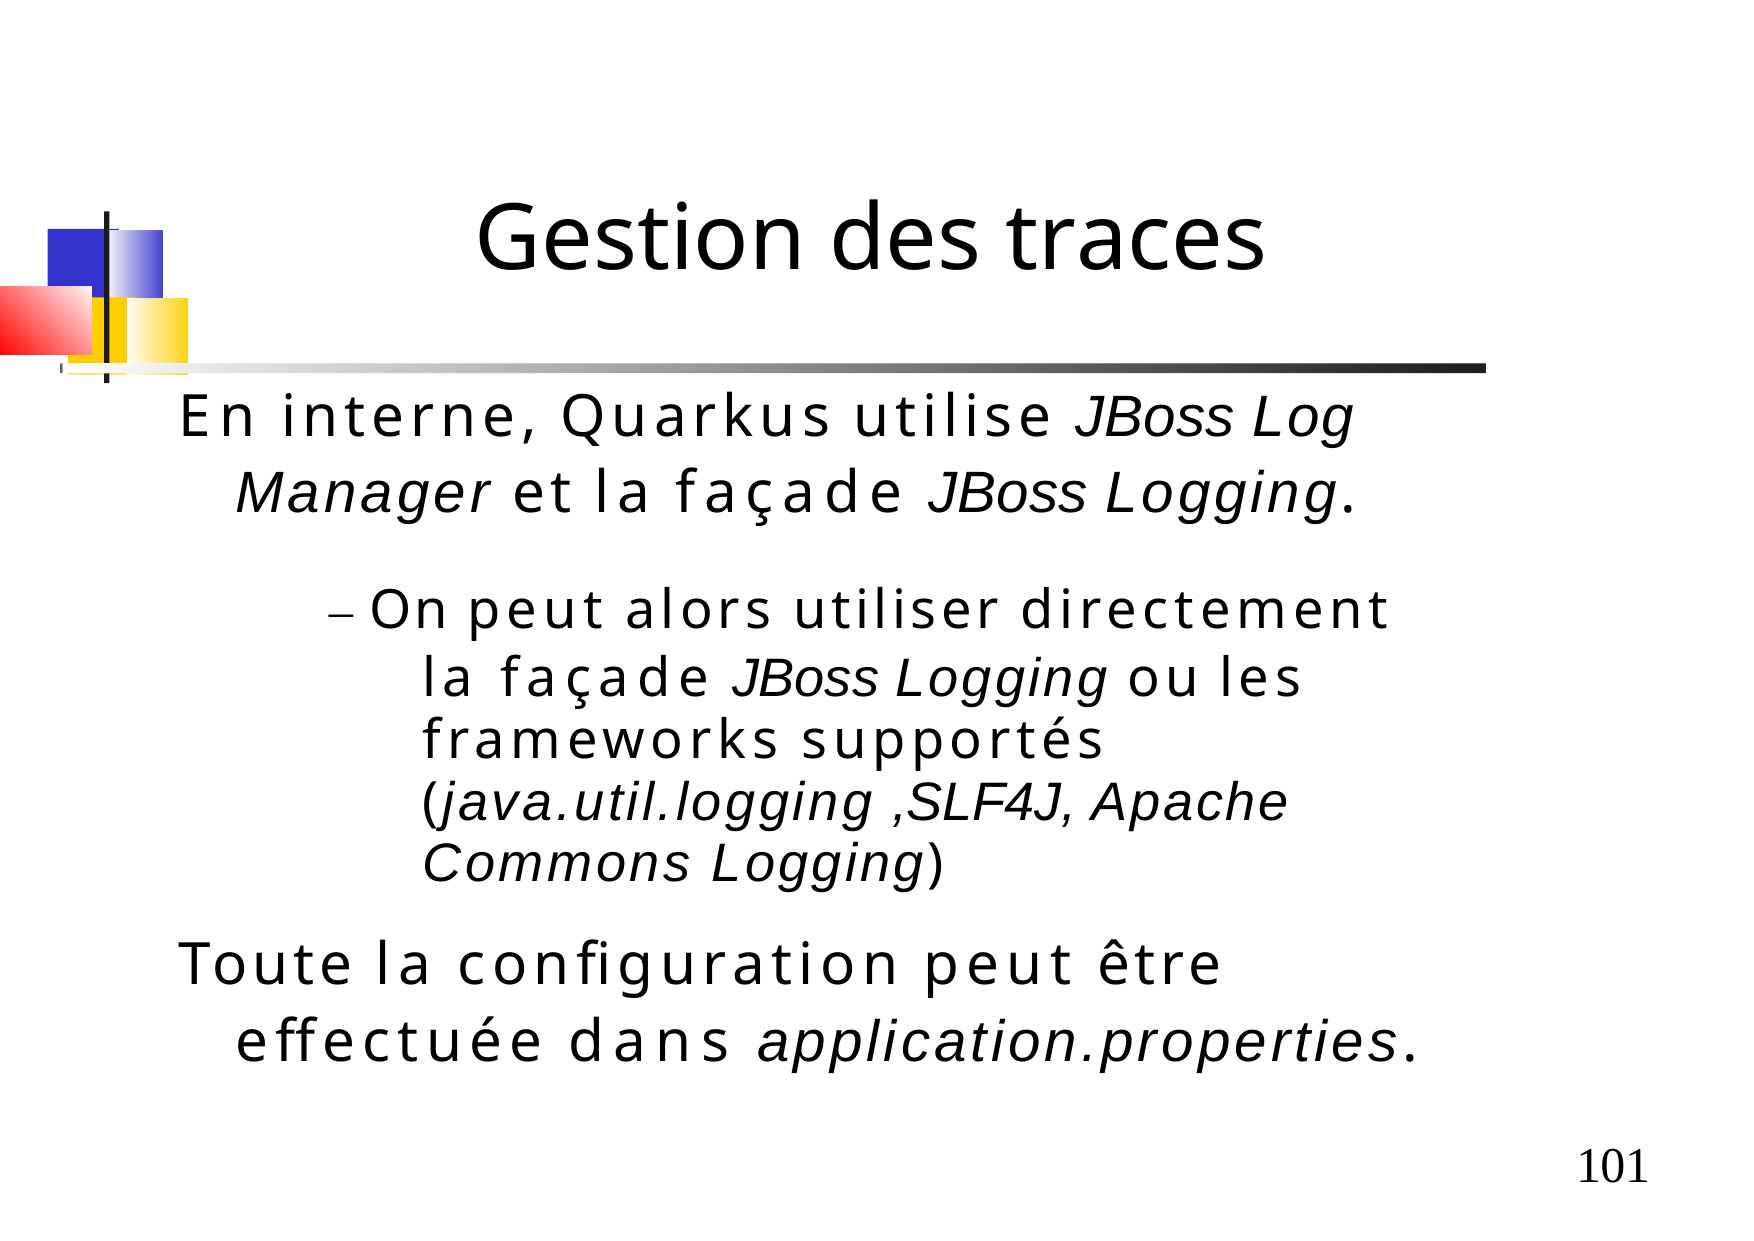

# Gestion des traces
En interne, Quarkus utilise JBoss Log Manager et la façade JBoss Logging.
– On peut alors utiliser directement la façade JBoss Logging ou les frameworks supportés (java.util.logging ,SLF4J, Apache Commons Logging)
Toute la configuration peut être effectuée dans application.properties.
101